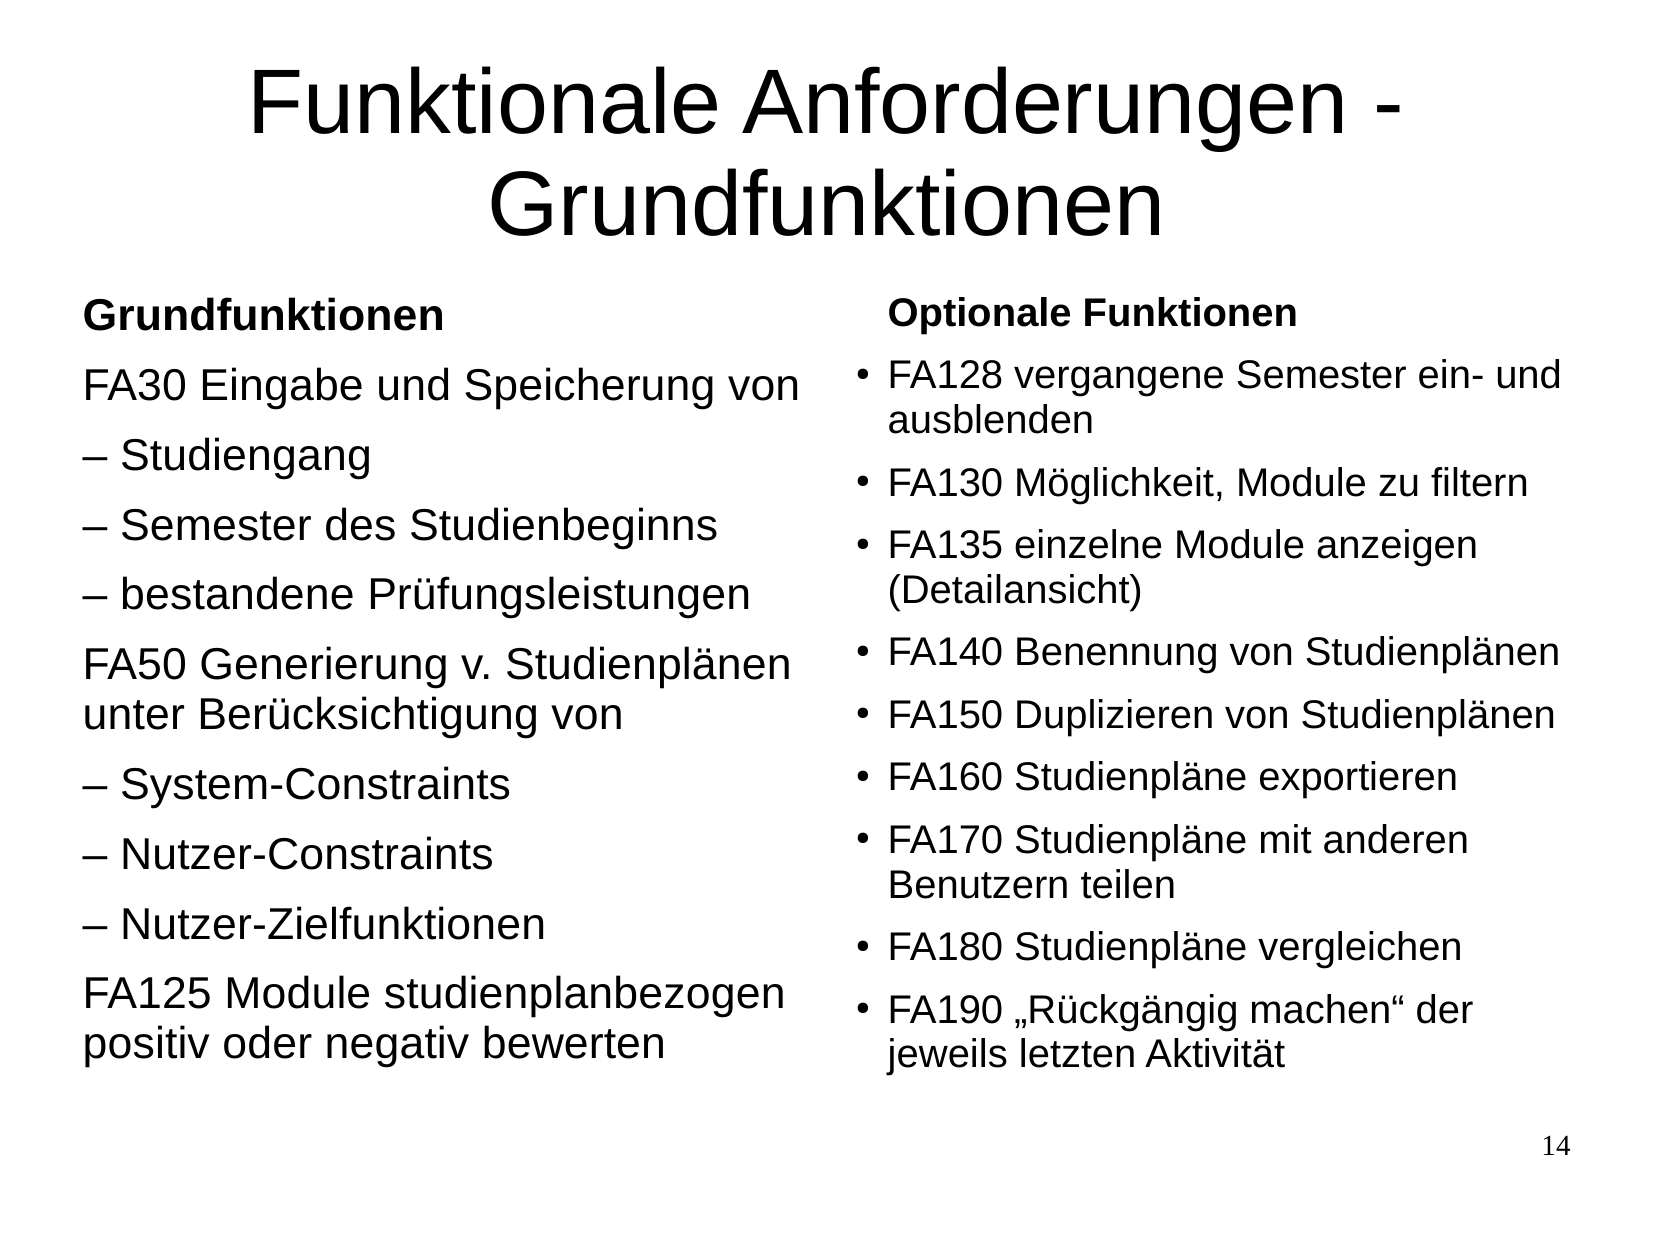

# Funktionale Anforderungen - Grundfunktionen
Grundfunktionen
FA30 Eingabe und Speicherung von
– Studiengang
– Semester des Studienbeginns
– bestandene Prüfungsleistungen
FA50 Generierung v. Studienplänen unter Berücksichtigung von
– System-Constraints
– Nutzer-Constraints
– Nutzer-Zielfunktionen
FA125 Module studienplanbezogen positiv oder negativ bewerten
Optionale Funktionen
FA128 vergangene Semester ein- und ausblenden
FA130 Möglichkeit, Module zu filtern
FA135 einzelne Module anzeigen (Detailansicht)
FA140 Benennung von Studienplänen
FA150 Duplizieren von Studienplänen
FA160 Studienpläne exportieren
FA170 Studienpläne mit anderen Benutzern teilen
FA180 Studienpläne vergleichen
FA190 „Rückgängig machen“ der jeweils letzten Aktivität
14